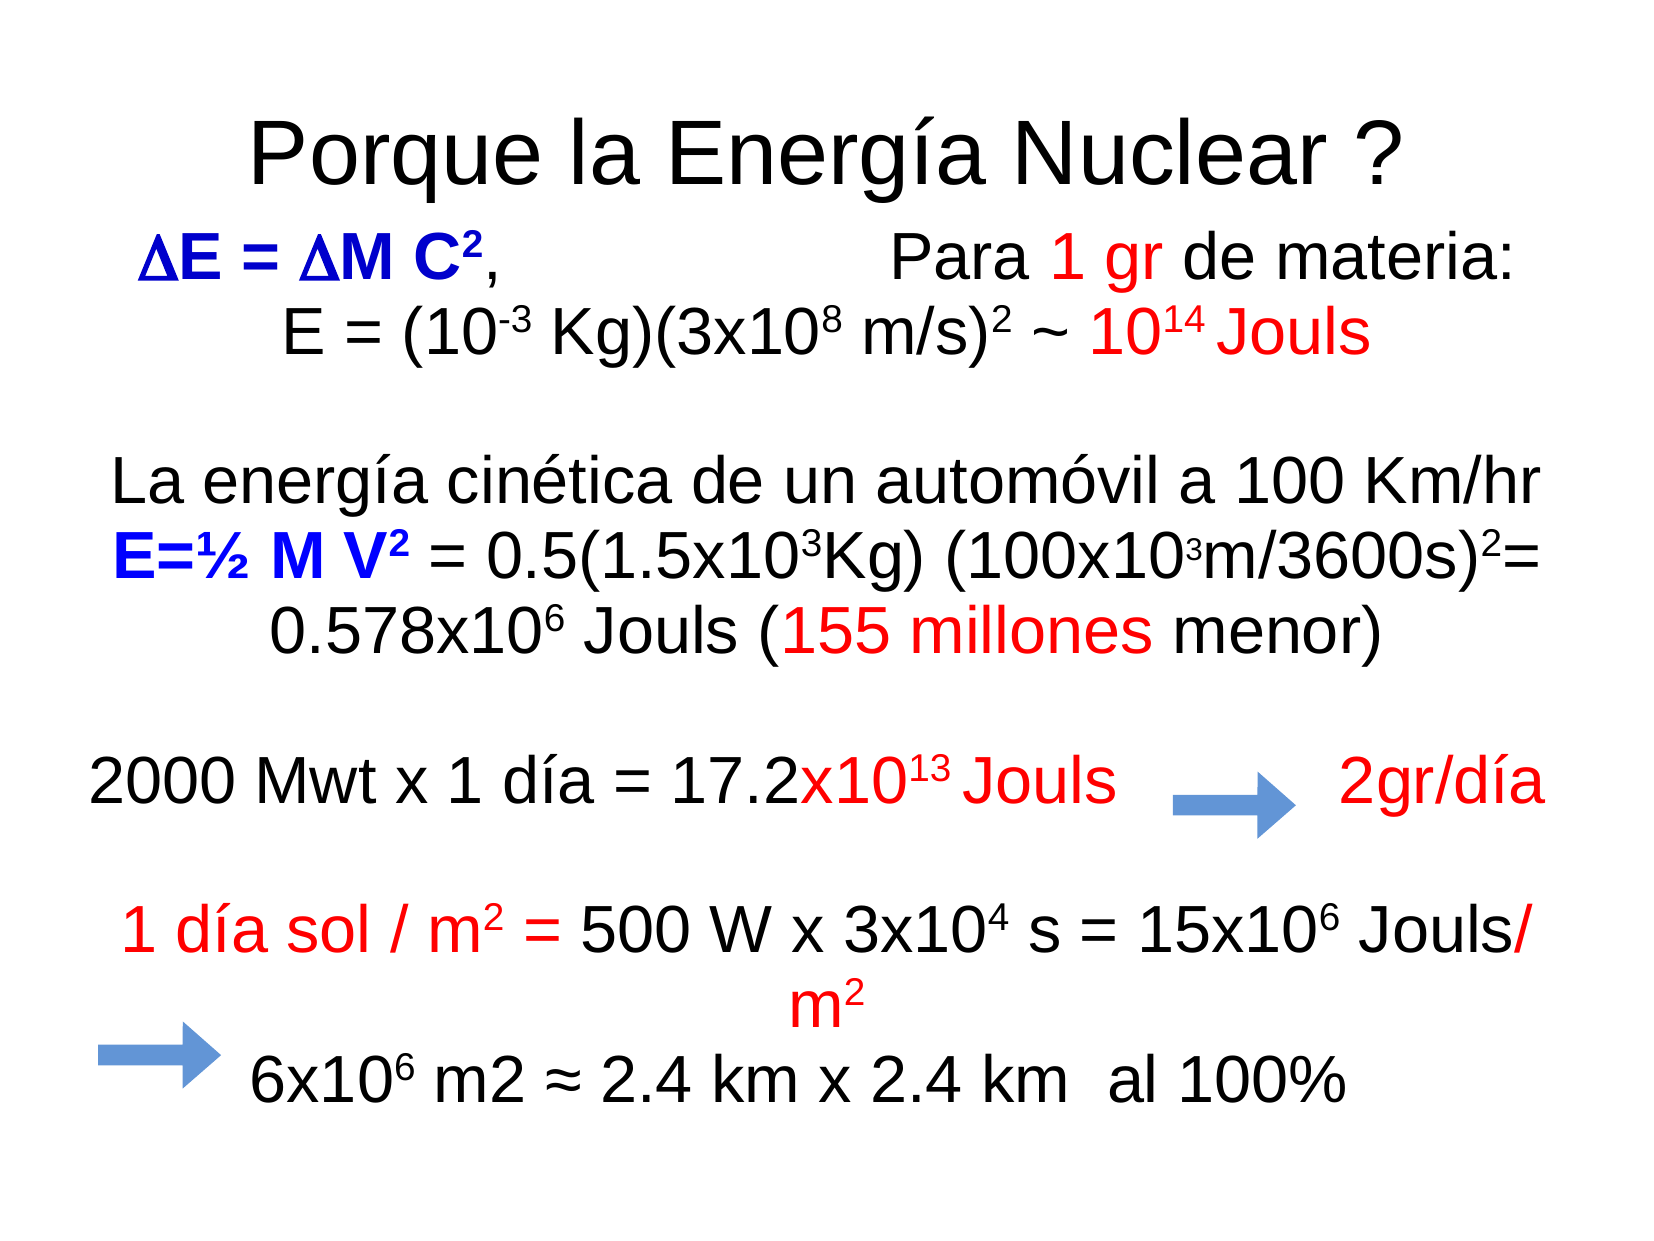

# Porque la Energía Nuclear ?
DE = DM C2, Para 1 gr de materia:
E = (10-3 Kg)(3x108 m/s)2 ~ 1014 Jouls
La energía cinética de un automóvil a 100 Km/hr
E=½ M V2 = 0.5(1.5x103Kg) (100x103m/3600s)2=
0.578x106 Jouls (155 millones menor)
2000 Mwt x 1 día = 17.2x1013 Jouls 2gr/día
1 día sol / m2 = 500 W x 3x104 s = 15x106 Jouls/ m2
6x106 m2 ≈ 2.4 km x 2.4 km al 100%